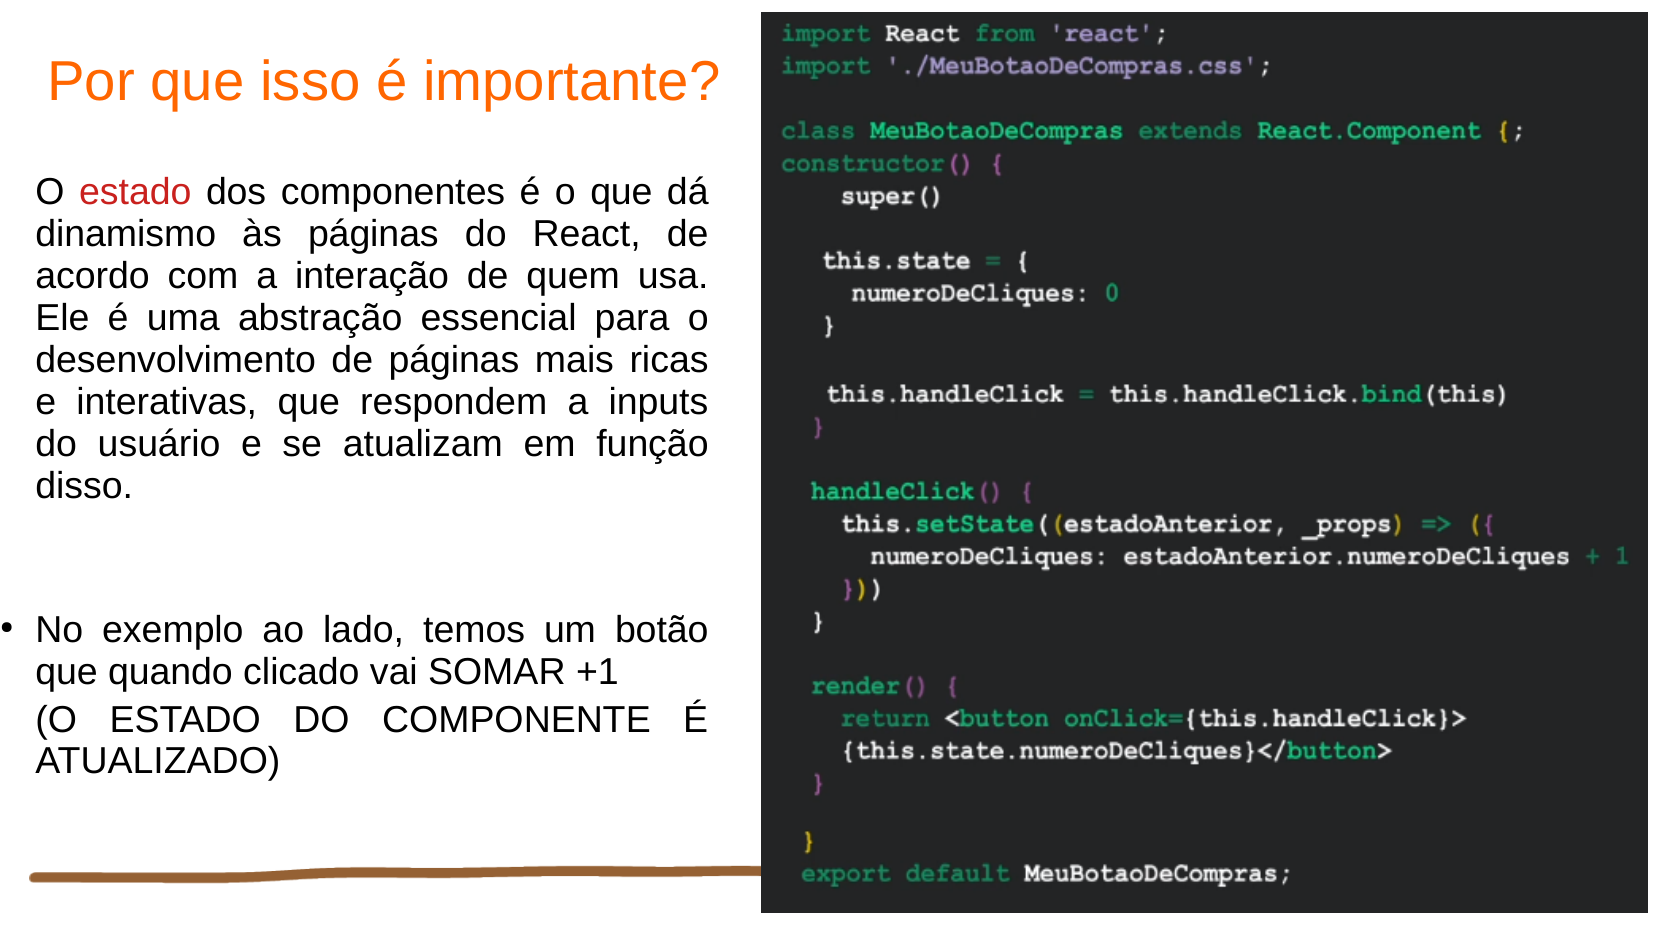

# Por que isso é importante?
O estado dos componentes é o que dá dinamismo às páginas do React, de acordo com a interação de quem usa. Ele é uma abstração essencial para o desenvolvimento de páginas mais ricas e interativas, que respondem a inputs do usuário e se atualizam em função disso.
No exemplo ao lado, temos um botão que quando clicado vai SOMAR +1
(O ESTADO DO COMPONENTE É ATUALIZADO)
3